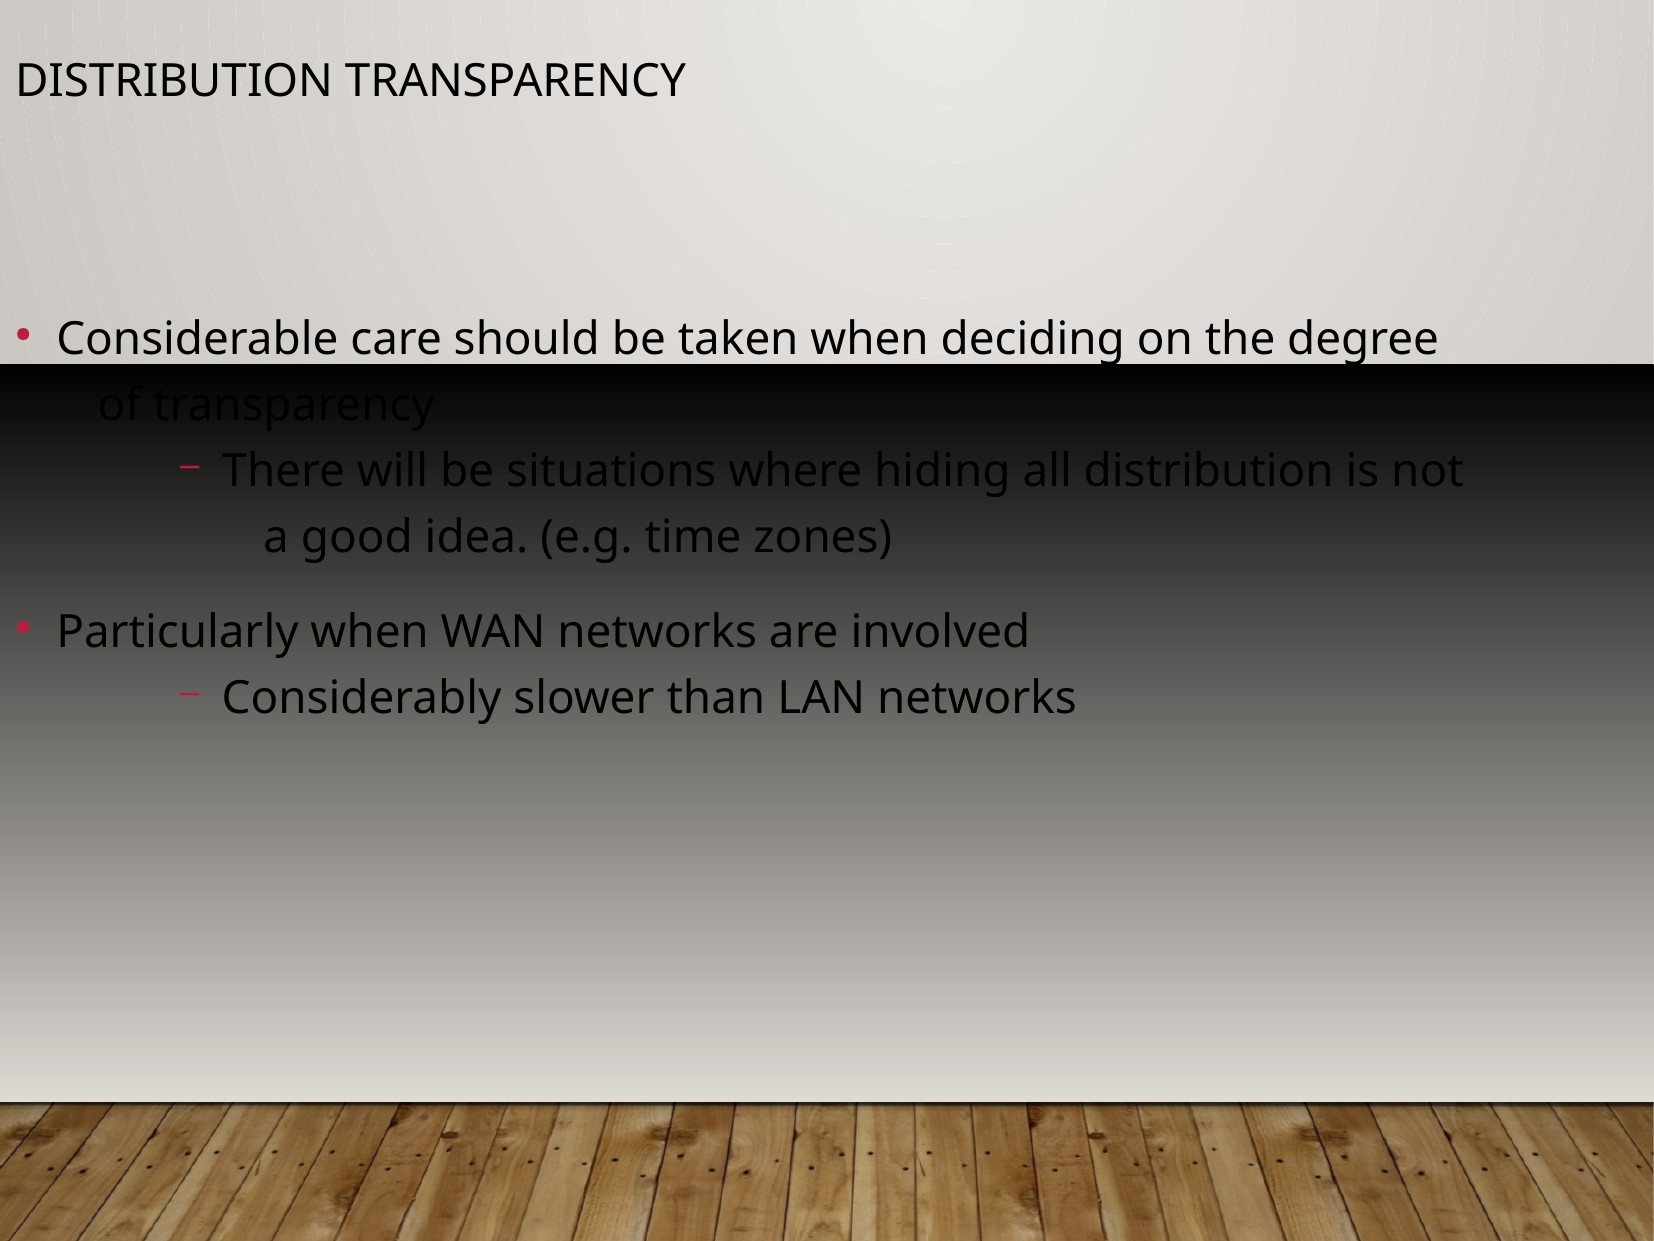

# Distribution Transparency
Considerable care should be taken when deciding on the degree of transparency
There will be situations where hiding all distribution is not a good idea. (e.g. time zones)
Particularly when WAN networks are involved
Considerably slower than LAN networks